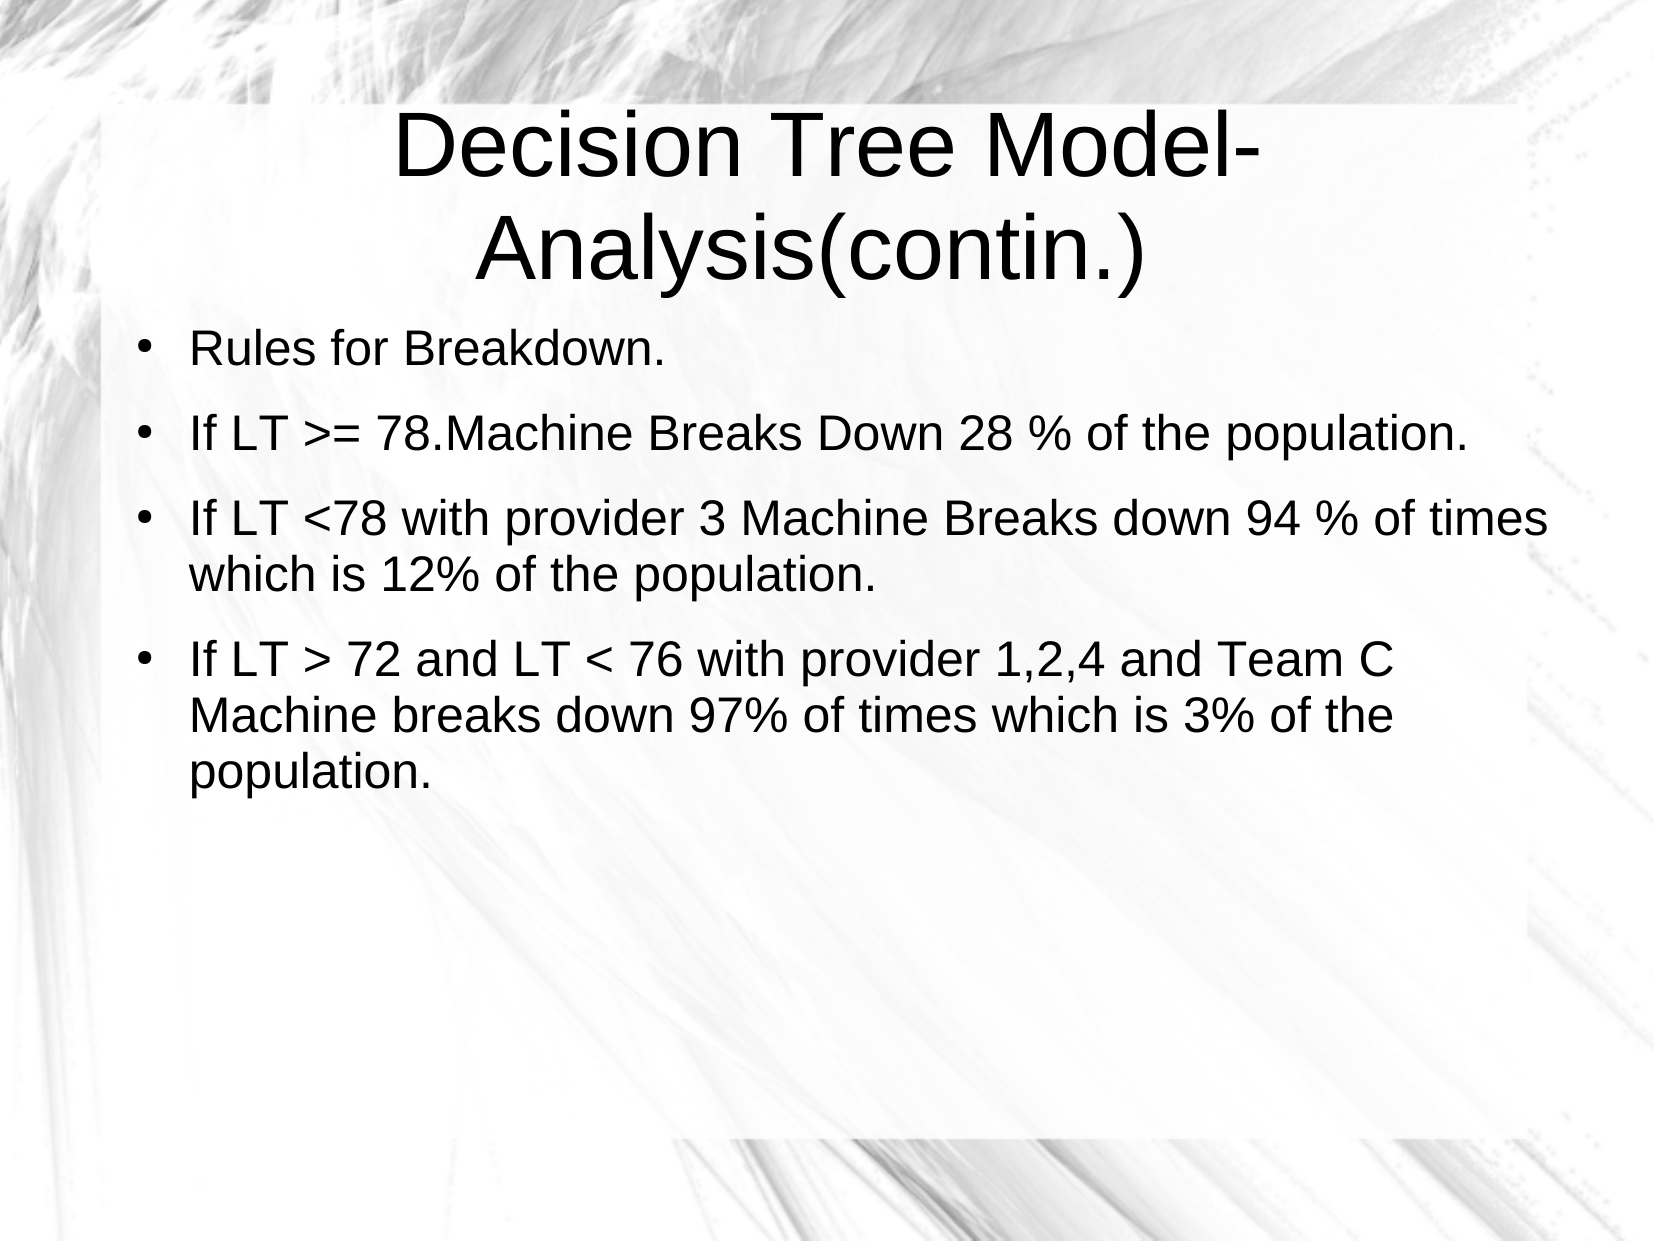

# Decision Tree Model-Analysis(contin.)
Rules for Breakdown.
If LT >= 78.Machine Breaks Down 28 % of the population.
If LT <78 with provider 3 Machine Breaks down 94 % of times which is 12% of the population.
If LT > 72 and LT < 76 with provider 1,2,4 and Team C Machine breaks down 97% of times which is 3% of the population.